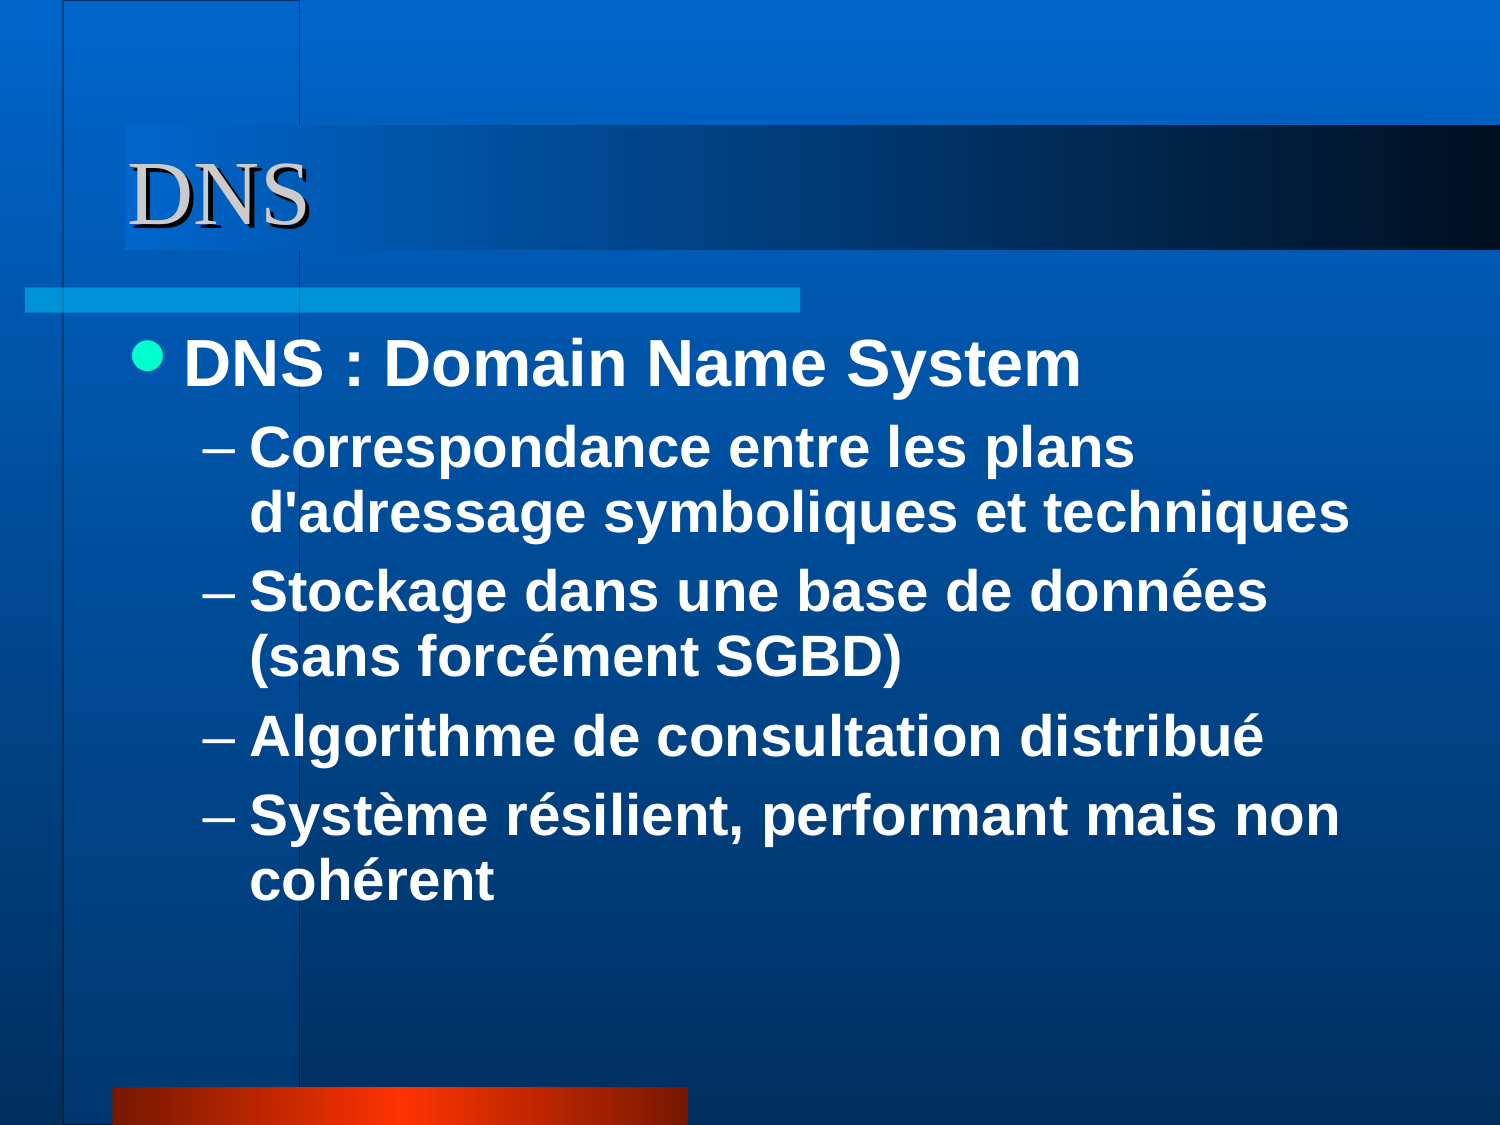

# DNS
DNS : Domain Name System
Correspondance entre les plans d'adressage symboliques et techniques
Stockage dans une base de données (sans forcément SGBD)
Algorithme de consultation distribué
Système résilient, performant mais non cohérent